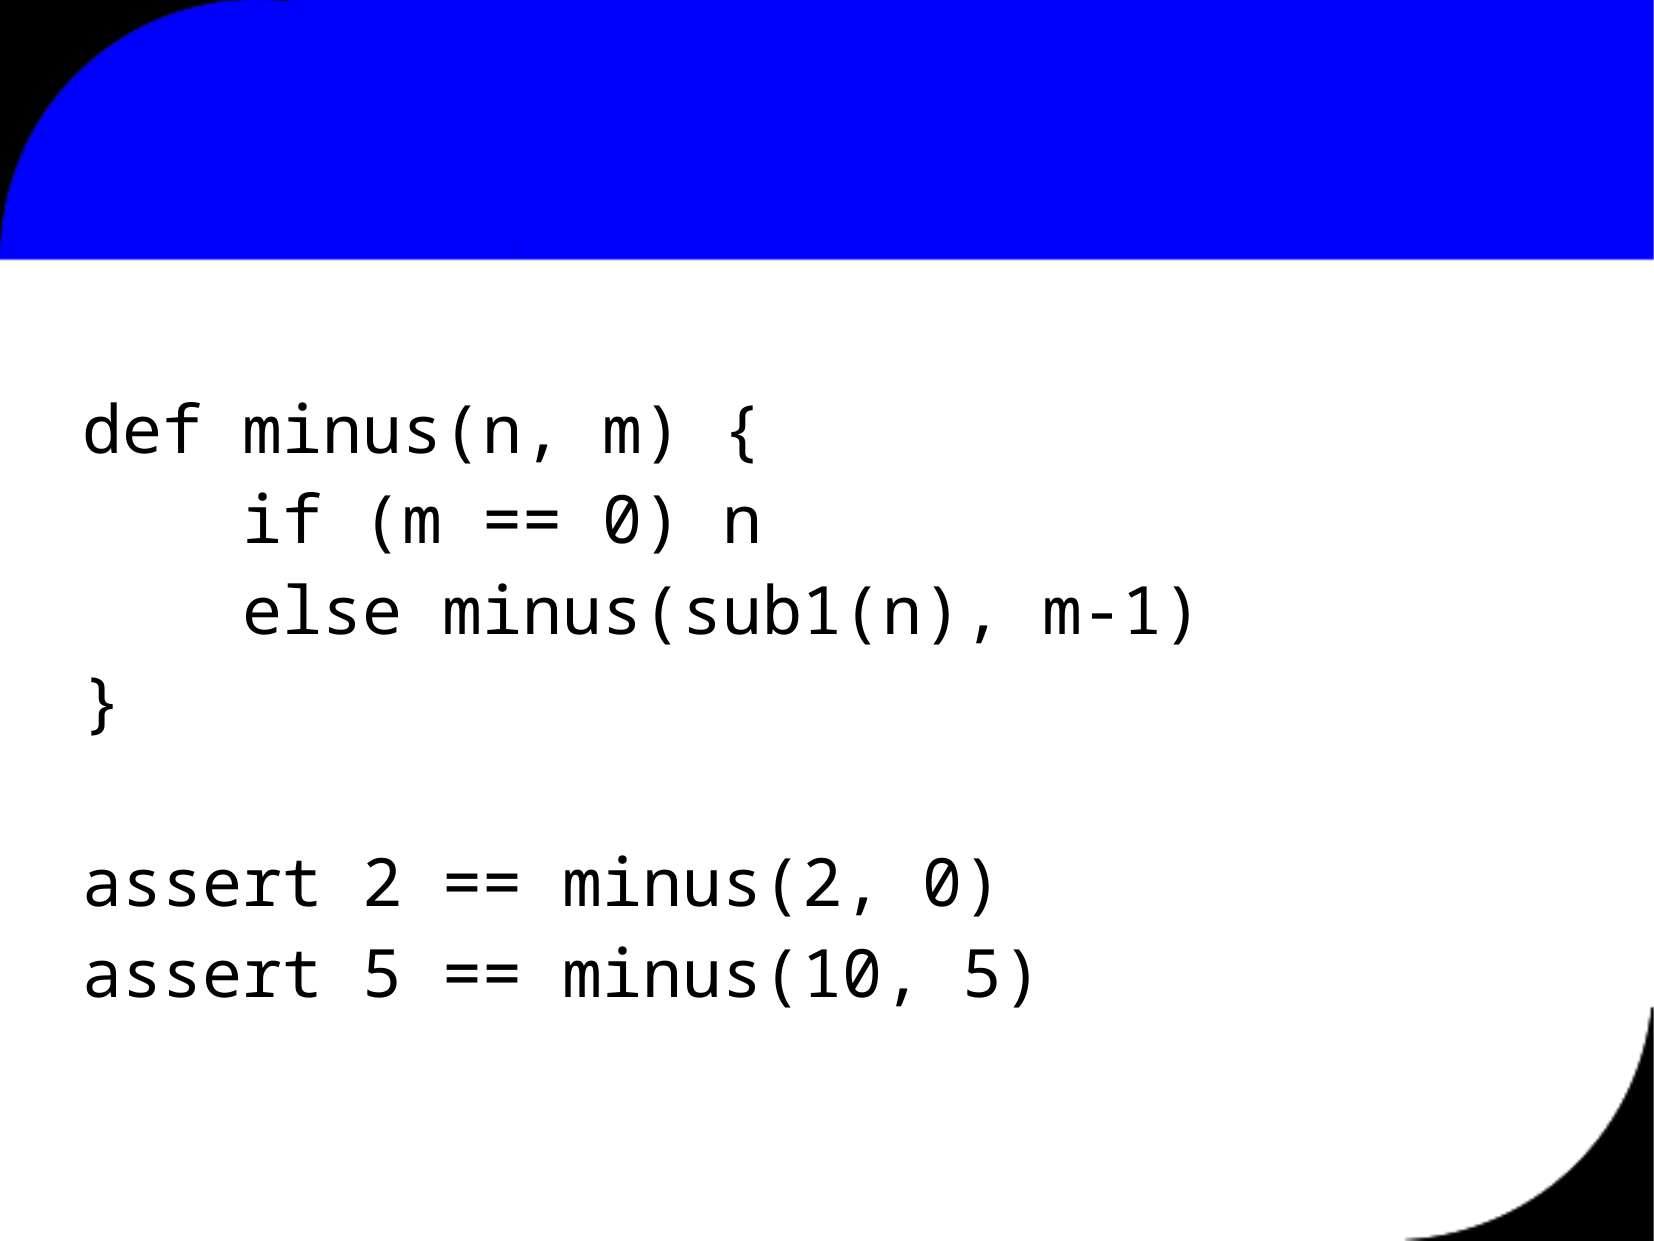

# def minus(n, m) {
 if (m == 0) n
 else minus(sub1(n), m-1)
}
assert 2 == minus(2, 0)
assert 5 == minus(10, 5)